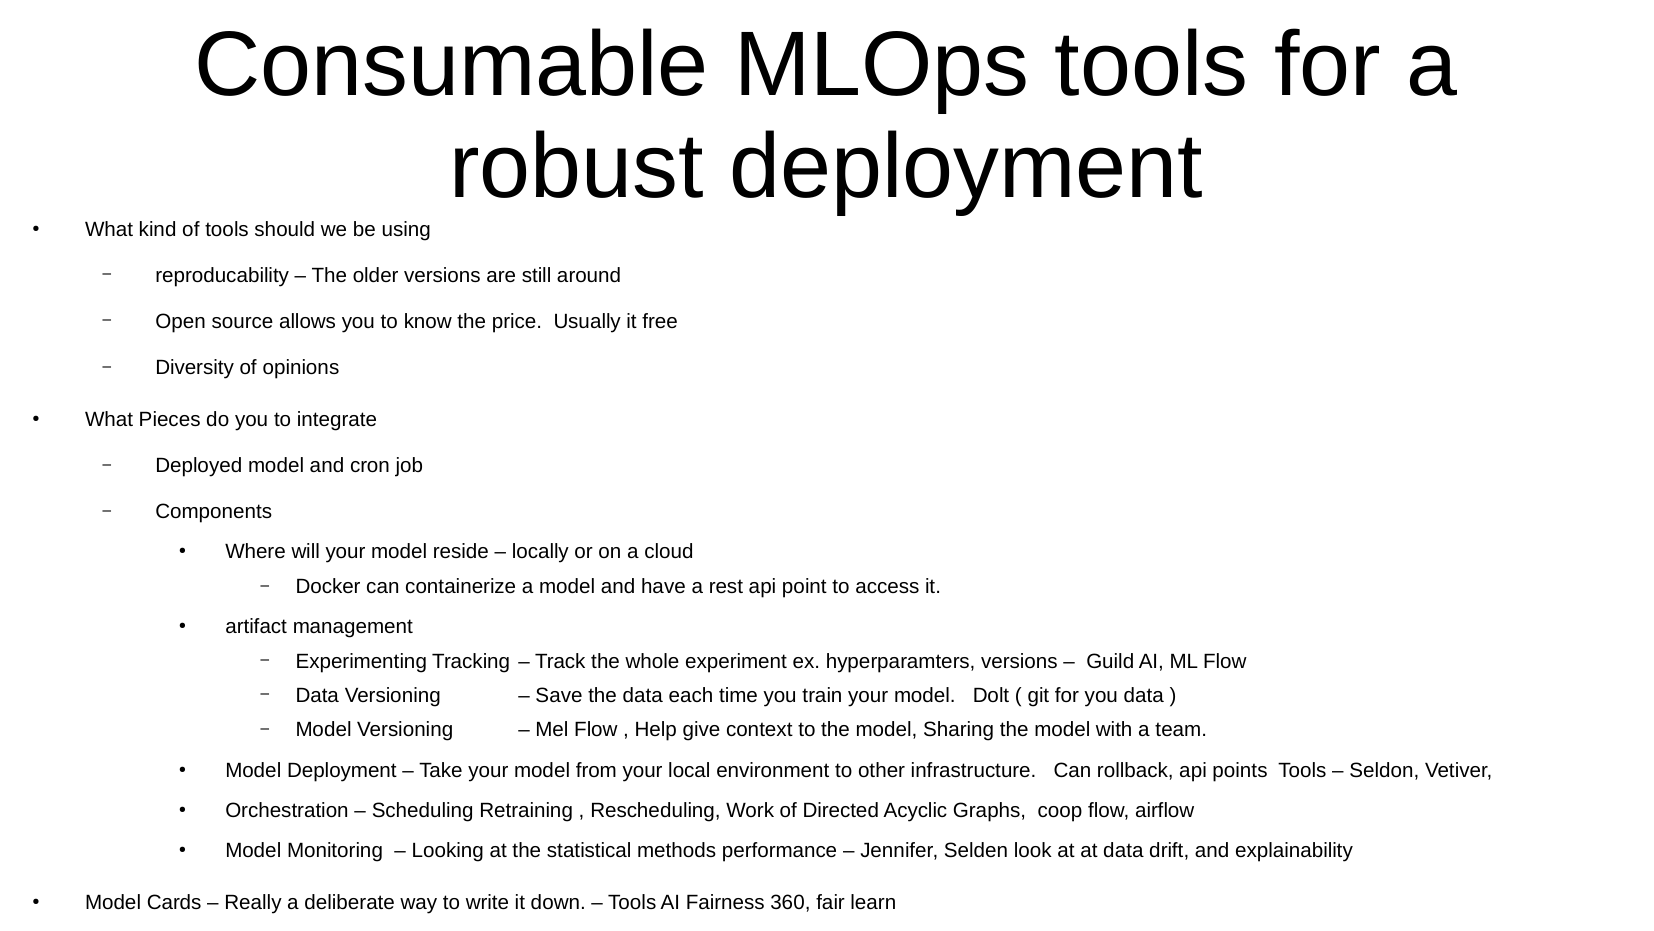

# Consumable MLOps tools for a robust deployment
What kind of tools should we be using
reproducability – The older versions are still around
Open source allows you to know the price. Usually it free
Diversity of opinions
What Pieces do you to integrate
Deployed model and cron job
Components
Where will your model reside – locally or on a cloud
Docker can containerize a model and have a rest api point to access it.
artifact management
Experimenting Tracking		– Track the whole experiment ex. hyperparamters, versions – Guild AI, ML Flow
Data Versioning 		– Save the data each time you train your model. Dolt ( git for you data )
Model Versioning 		– Mel Flow , Help give context to the model, Sharing the model with a team.
Model Deployment – Take your model from your local environment to other infrastructure. Can rollback, api points Tools – Seldon, Vetiver,
Orchestration – Scheduling Retraining , Rescheduling, Work of Directed Acyclic Graphs, coop flow, airflow
Model Monitoring – Looking at the statistical methods performance – Jennifer, Selden look at at data drift, and explainability
Model Cards – Really a deliberate way to write it down. – Tools AI Fairness 360, fair learn